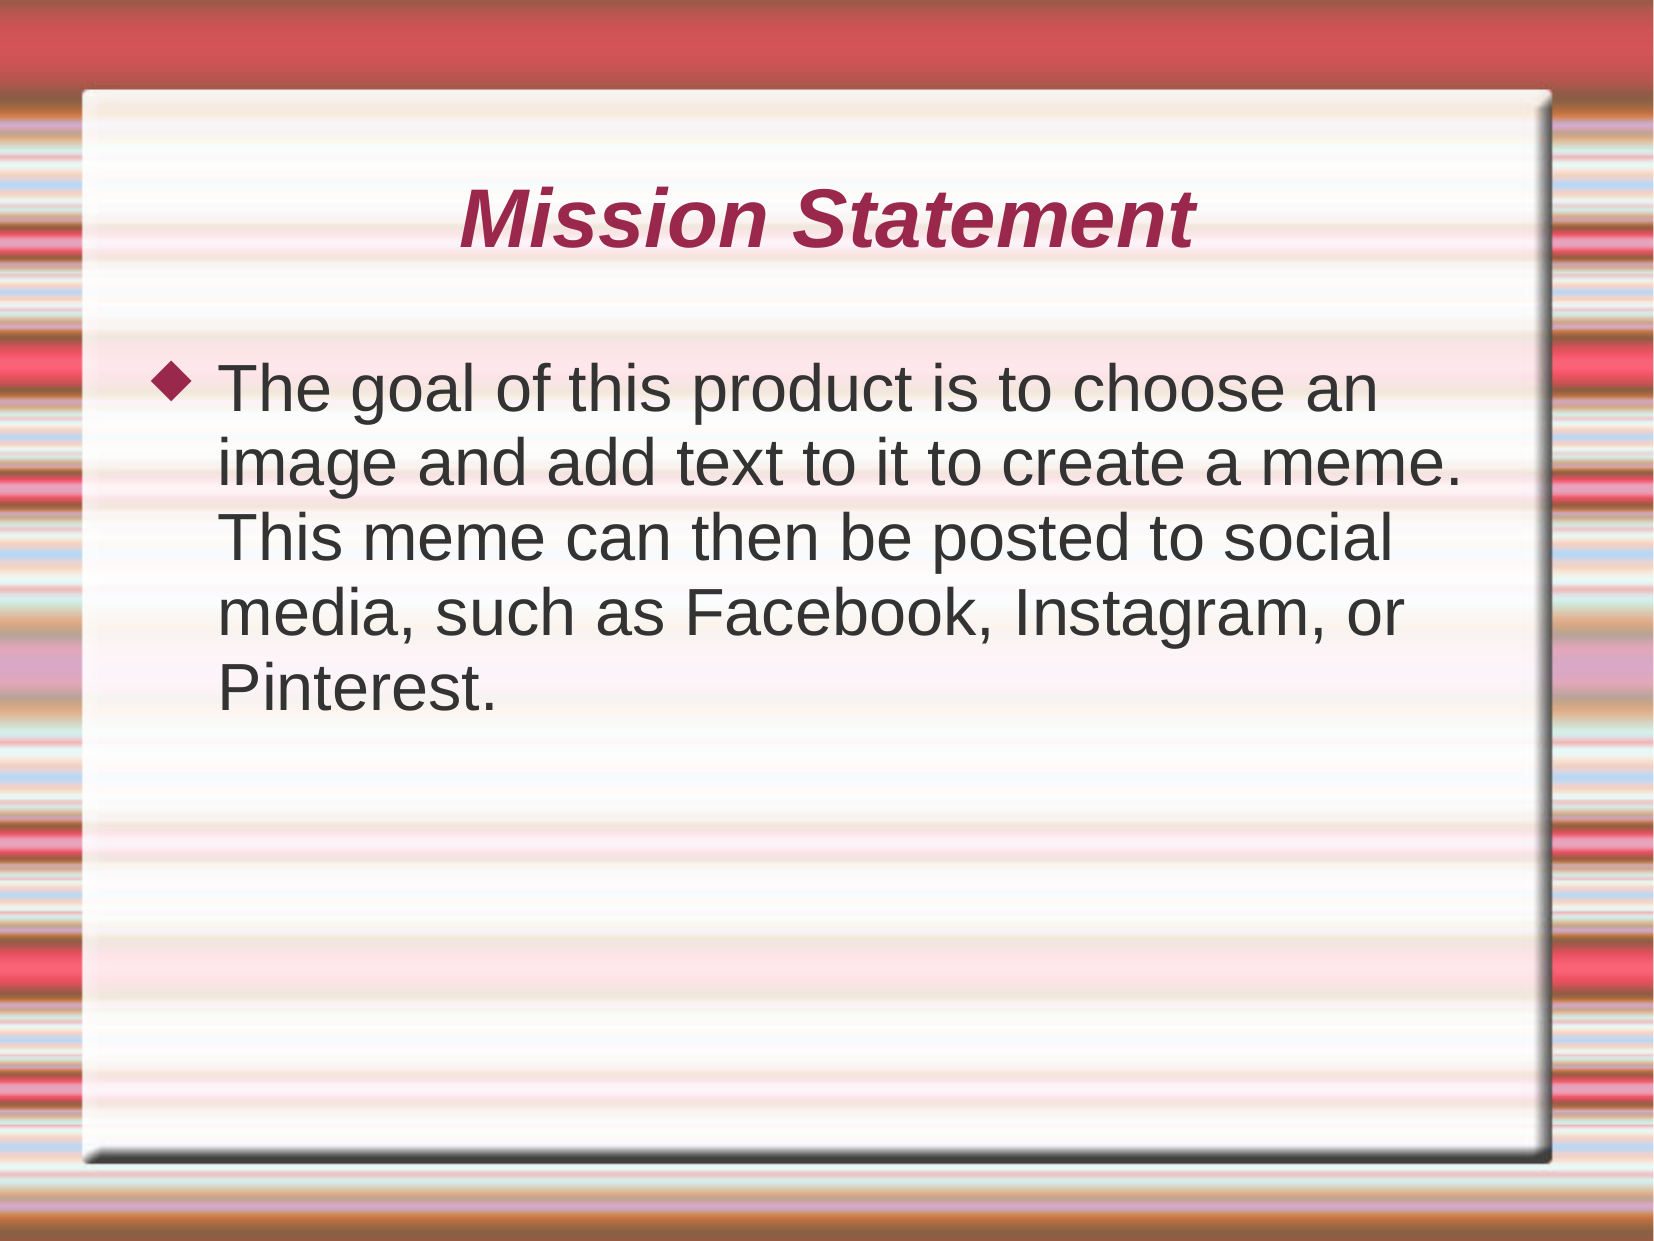

# Mission Statement
The goal of this product is to choose an
image and add text to it to create a meme. This meme can then be posted to social media, such as Facebook, Instagram, or Pinterest.